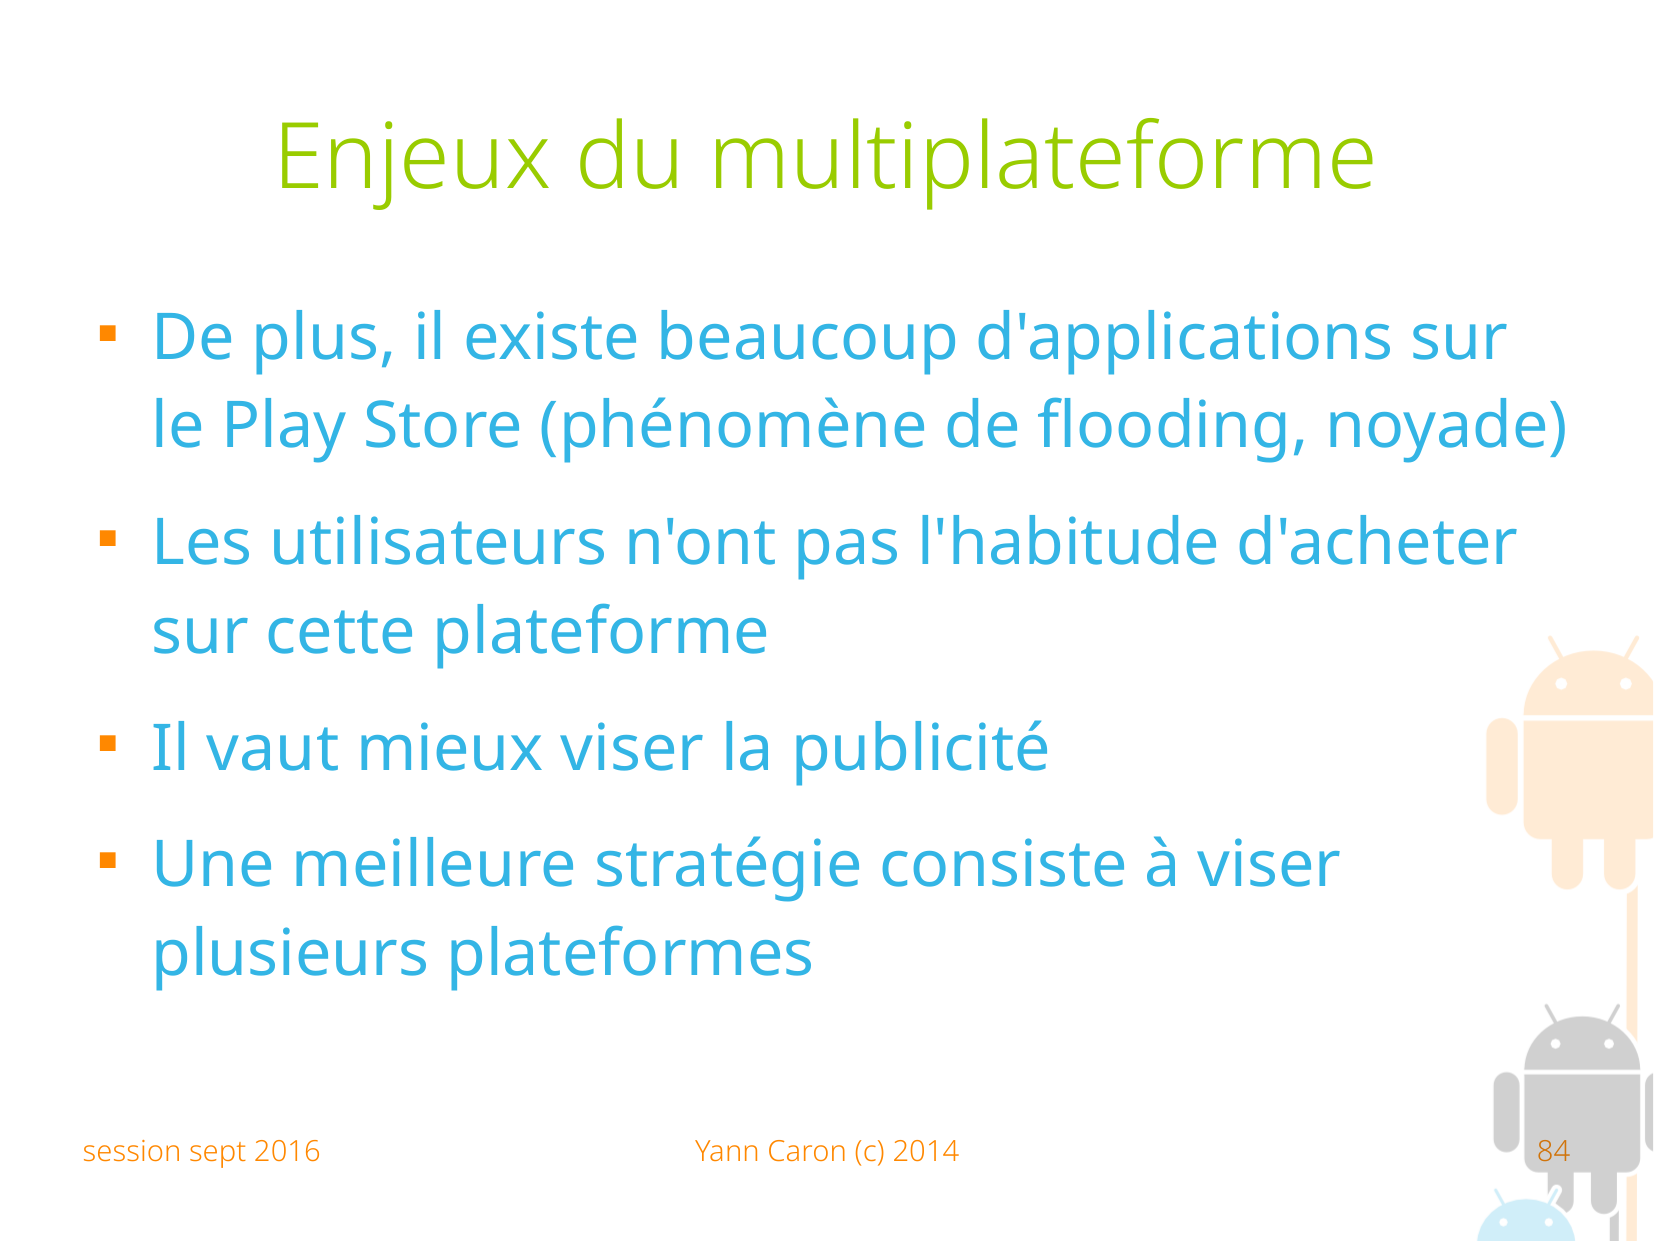

# Enjeux du multiplateforme
De plus, il existe beaucoup d'applications sur le Play Store (phénomène de flooding, noyade)
Les utilisateurs n'ont pas l'habitude d'acheter sur cette plateforme
Il vaut mieux viser la publicité
Une meilleure stratégie consiste à viser plusieurs plateformes
session sept 2016
Yann Caron (c) 2014
84